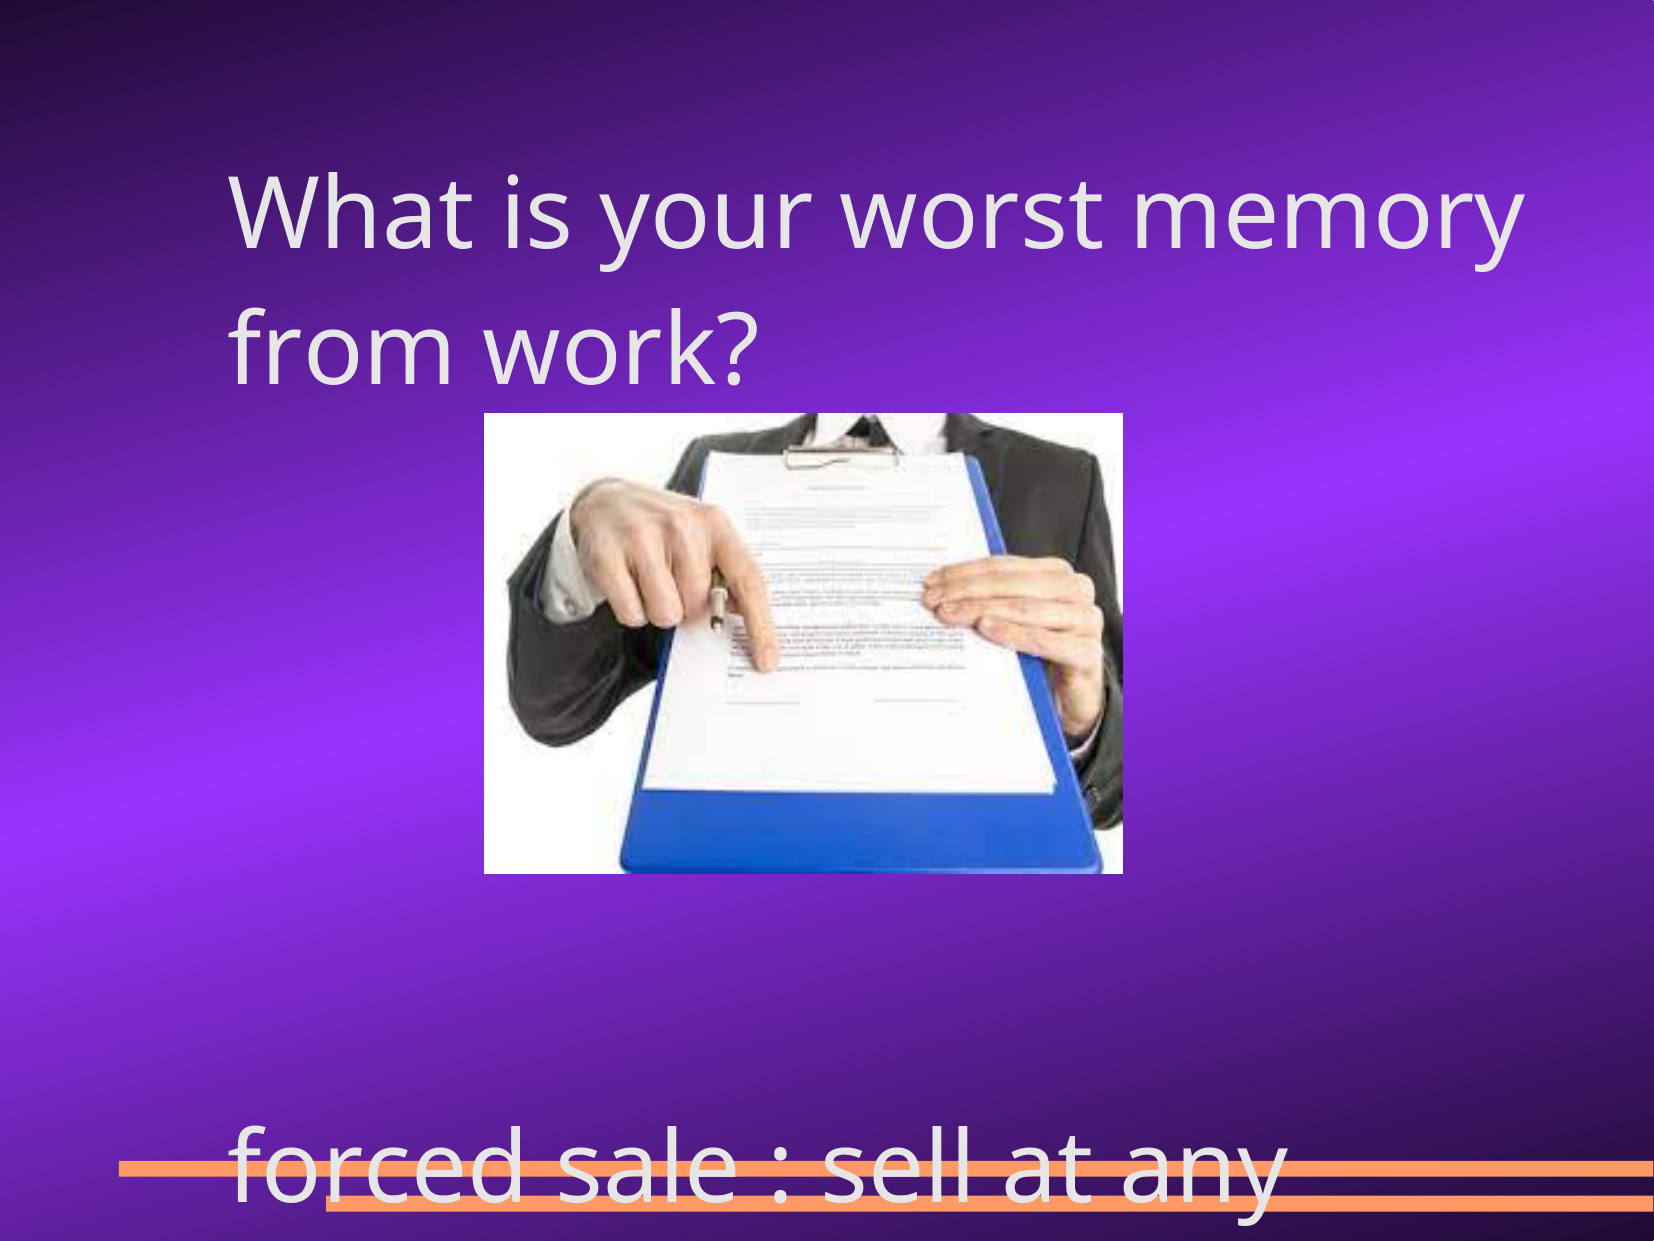

# What is your worst memory from work?
forced sale : sell at any price